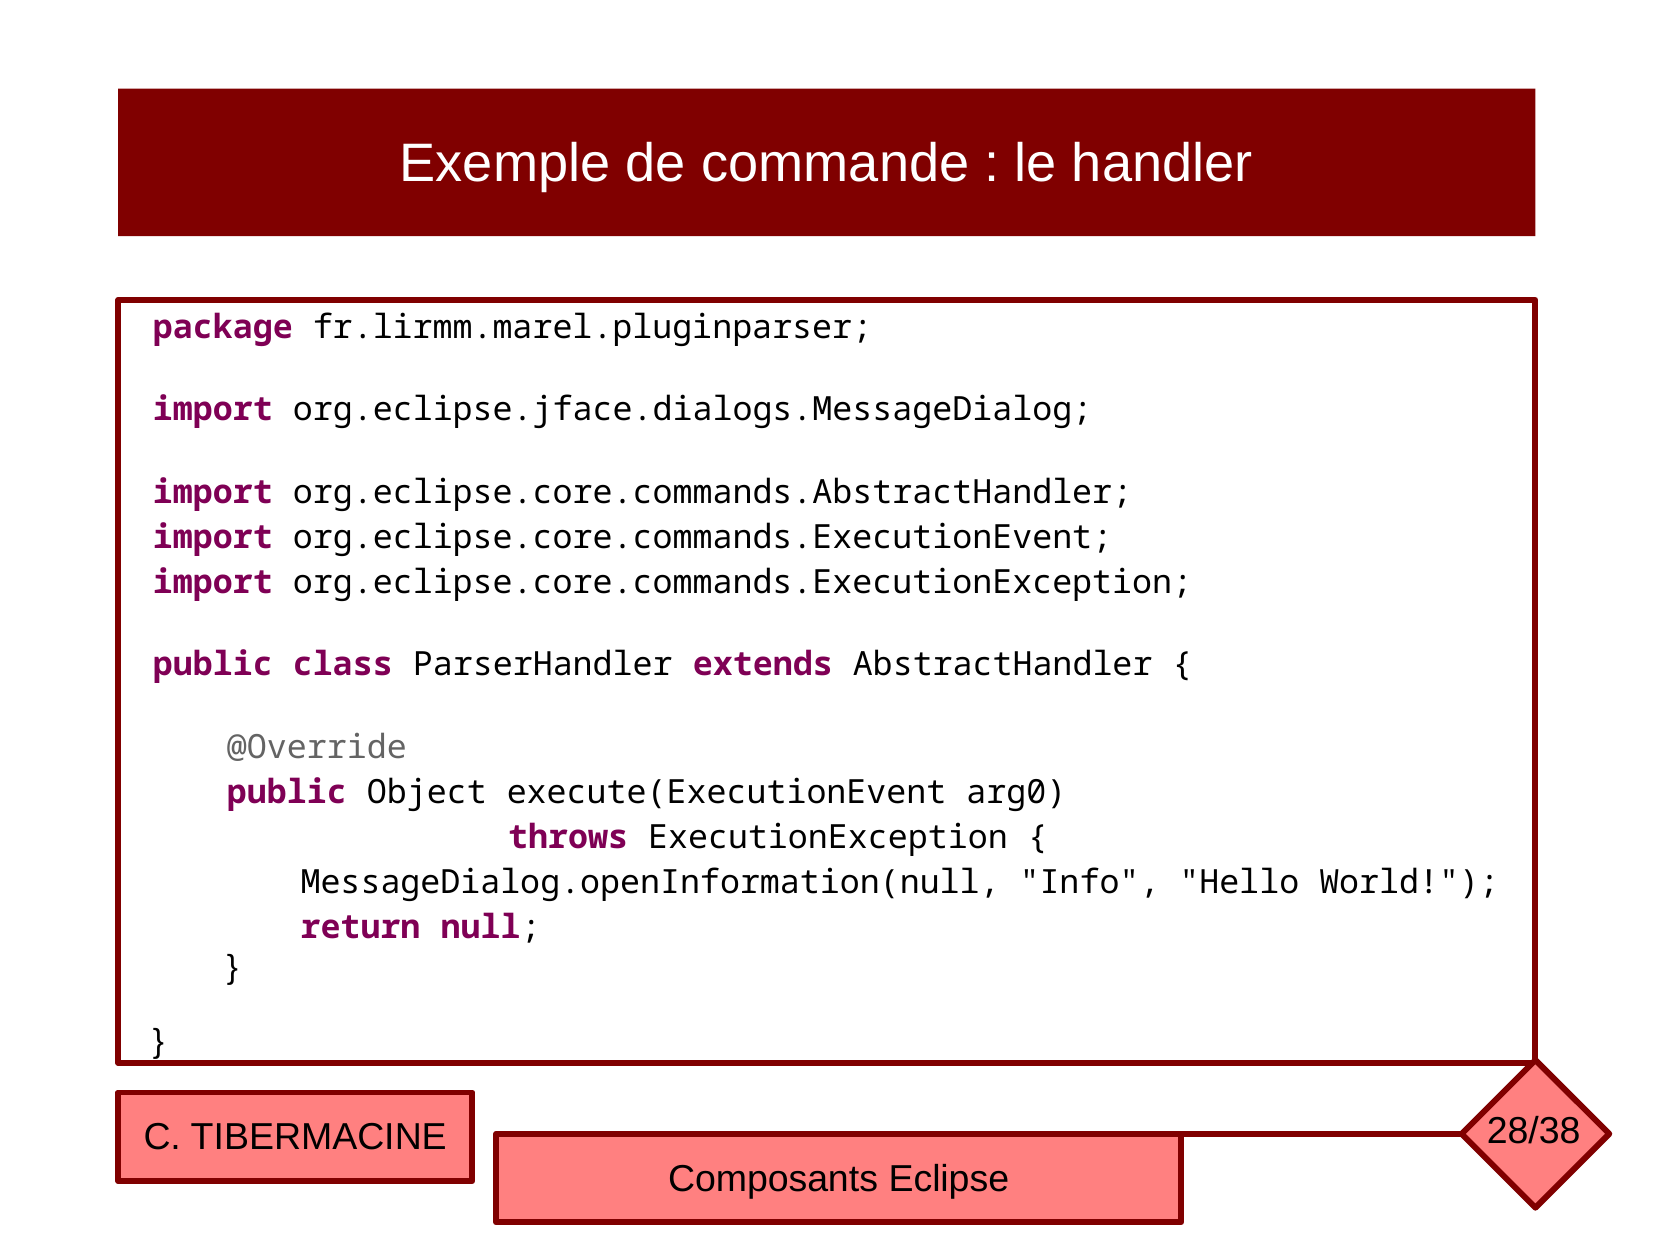

Exemple de commande : le handler
package fr.lirmm.marel.pluginparser;
import org.eclipse.jface.dialogs.MessageDialog;
import org.eclipse.core.commands.AbstractHandler;
import org.eclipse.core.commands.ExecutionEvent;
import org.eclipse.core.commands.ExecutionException;
public class ParserHandler extends AbstractHandler {
	@Override
	public Object execute(ExecutionEvent arg0)
				 throws ExecutionException {
		MessageDialog.openInformation(null, "Info", "Hello World!");
		return null;
	}
}
C. TIBERMACINE
Composants Eclipse